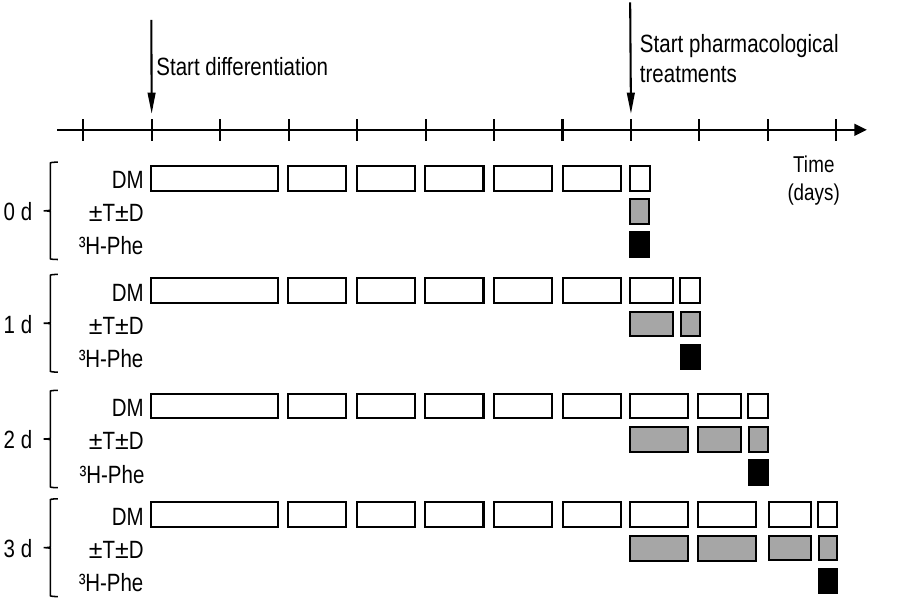

Start differentiation
Start pharmacological treatments
Time
(days)
DM
0 d
±T±D
³H-Phe
DM
1 d
±T±D
³H-Phe
DM
2 d
±T±D
³H-Phe
DM
3 d
±T±D
³H-Phe